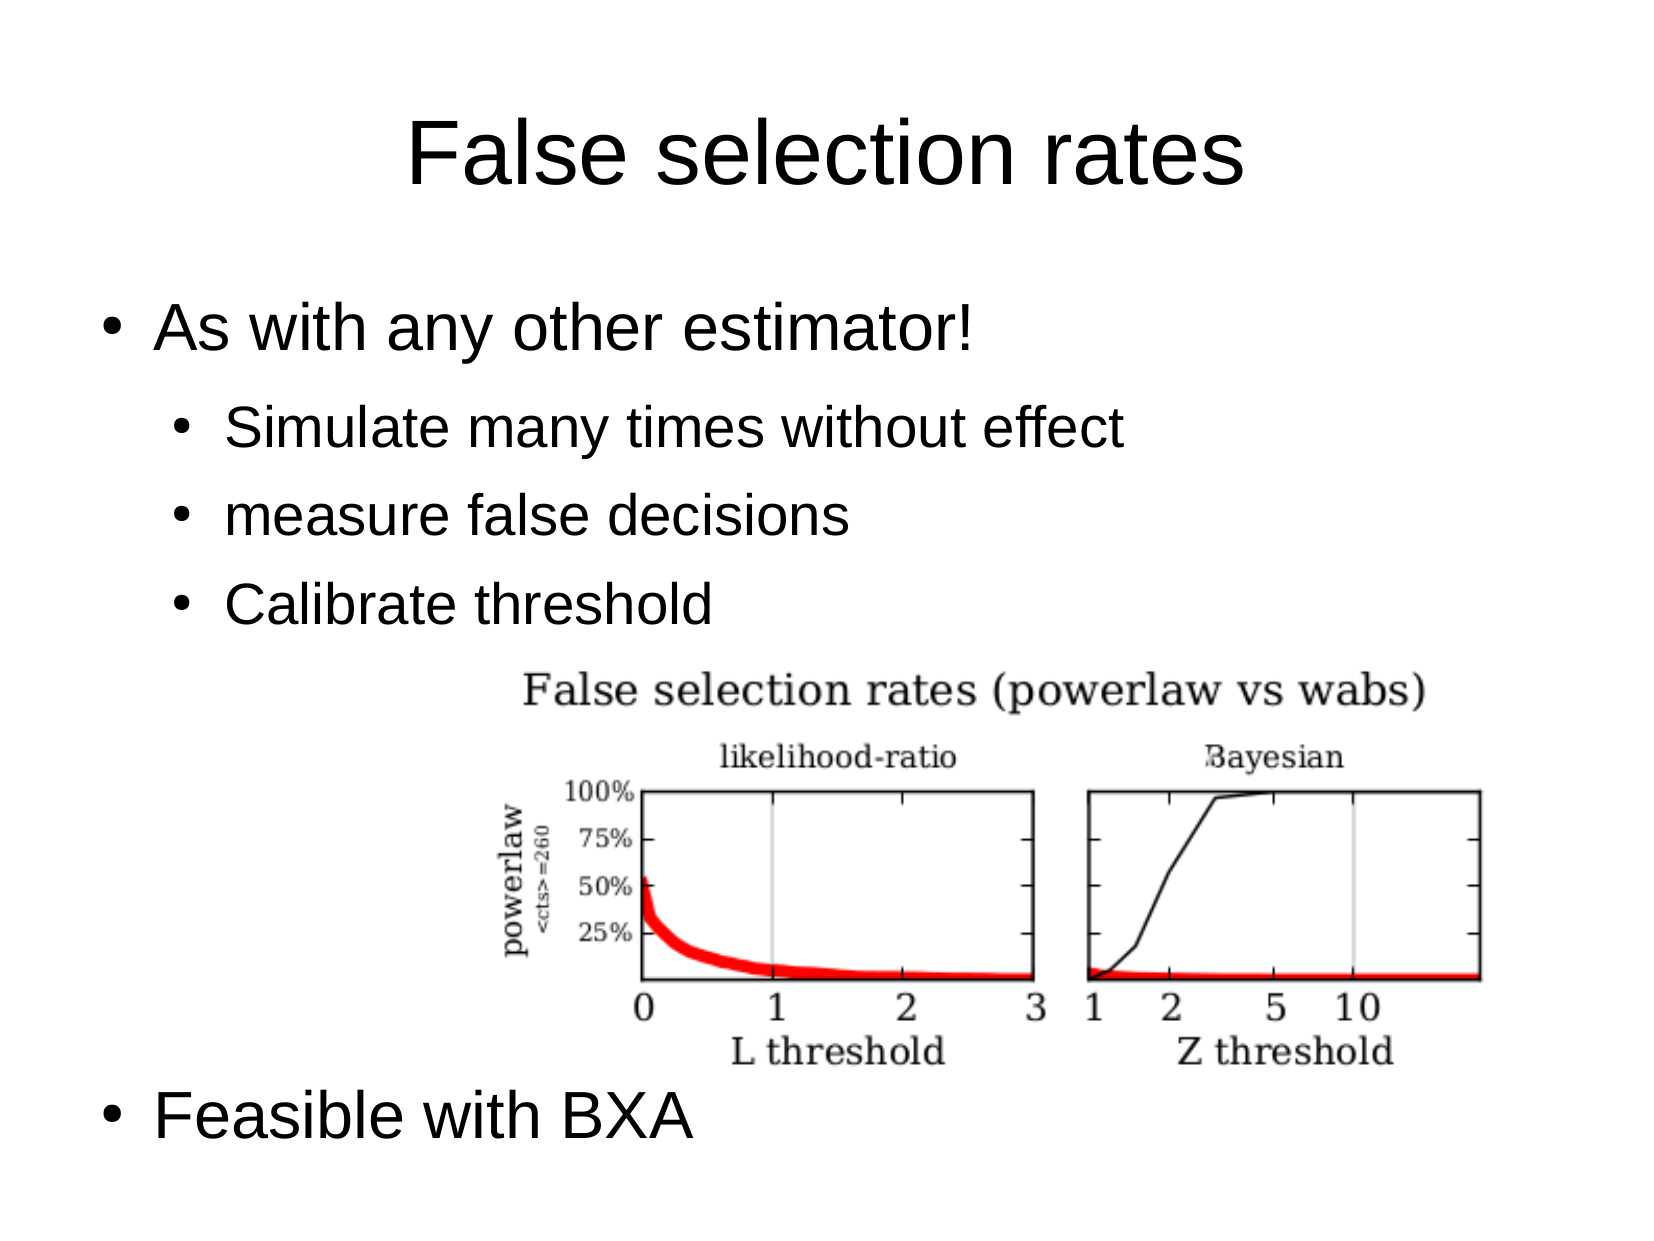

# False selection rates
As with any other estimator!
Simulate many times without effect
measure false decisions
Calibrate threshold
Feasible with BXA